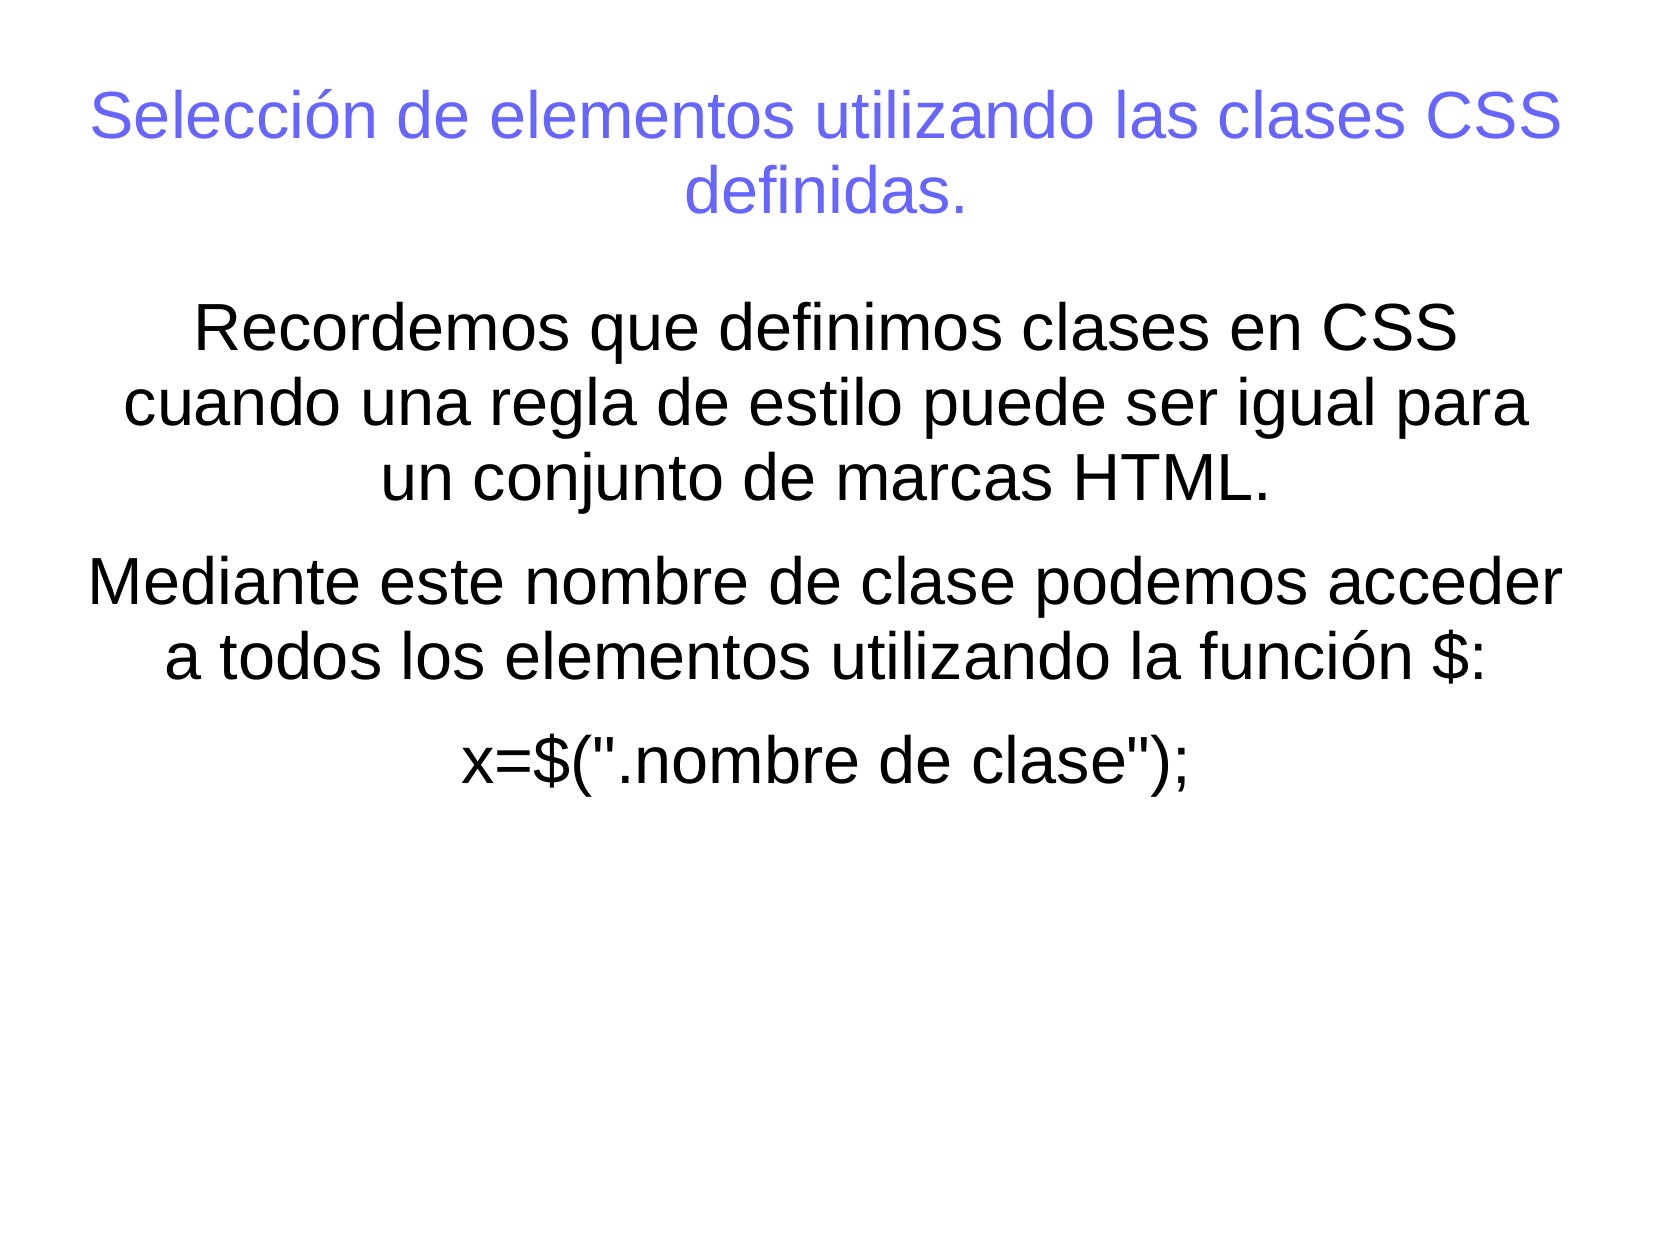

# Selección de elementos utilizando las clases CSS definidas.
Recordemos que definimos clases en CSS cuando una regla de estilo puede ser igual para un conjunto de marcas HTML.
Mediante este nombre de clase podemos acceder a todos los elementos utilizando la función $:
x=$(".nombre de clase");